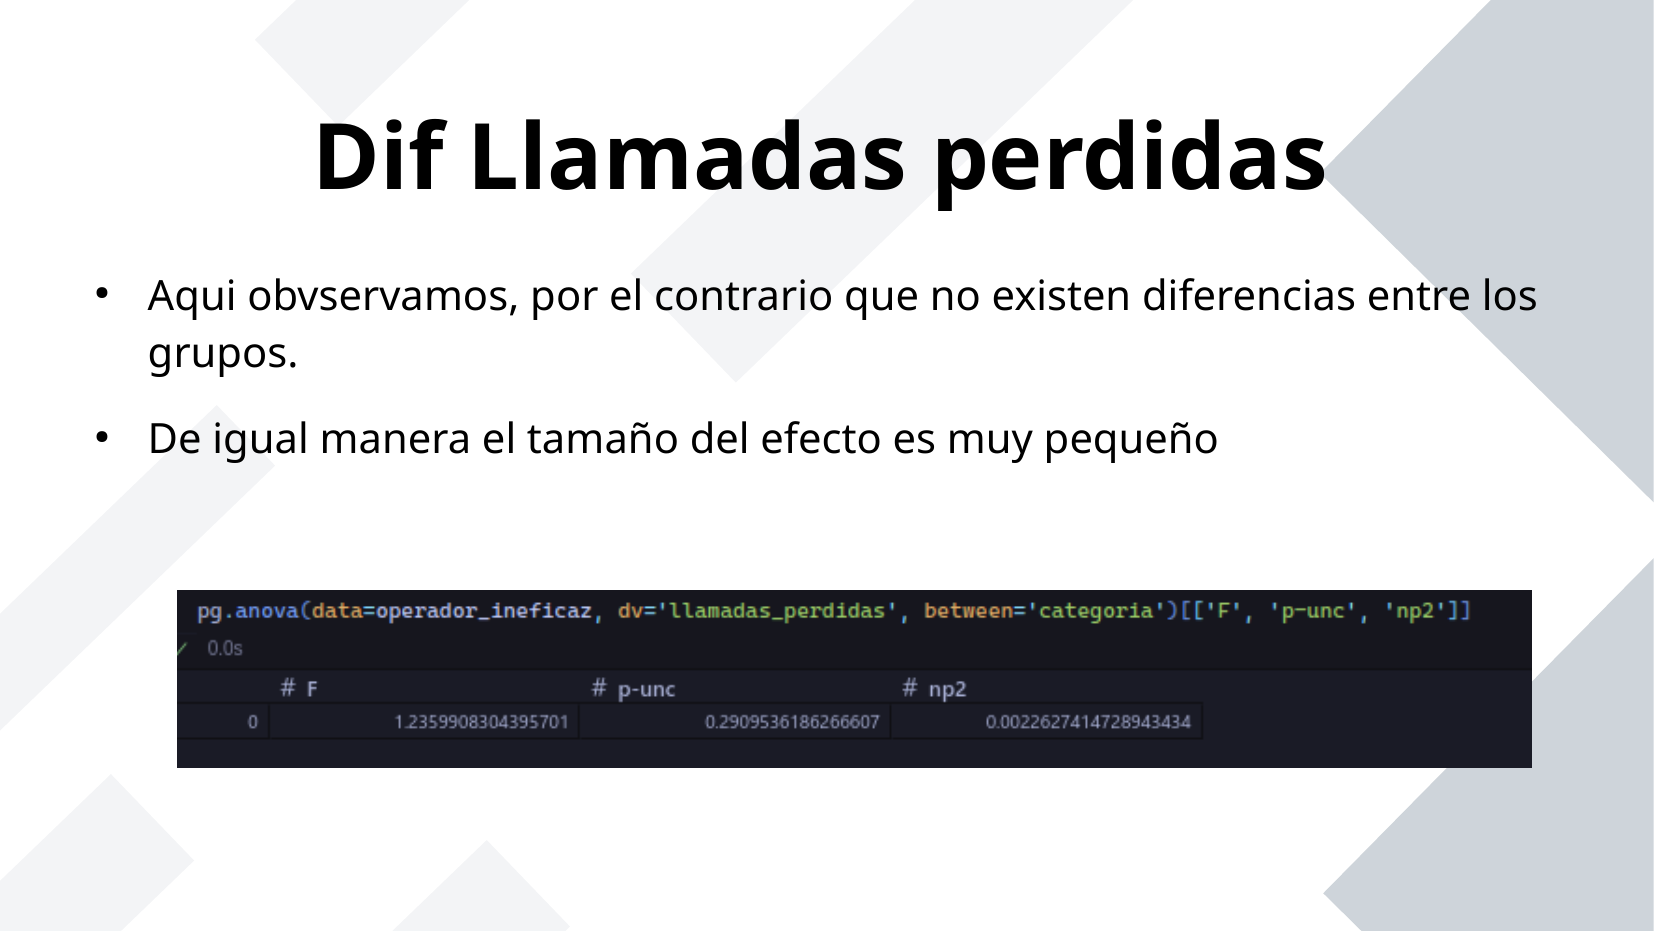

# Dif Llamadas perdidas
Aqui obvservamos, por el contrario que no existen diferencias entre los grupos.
De igual manera el tamaño del efecto es muy pequeño